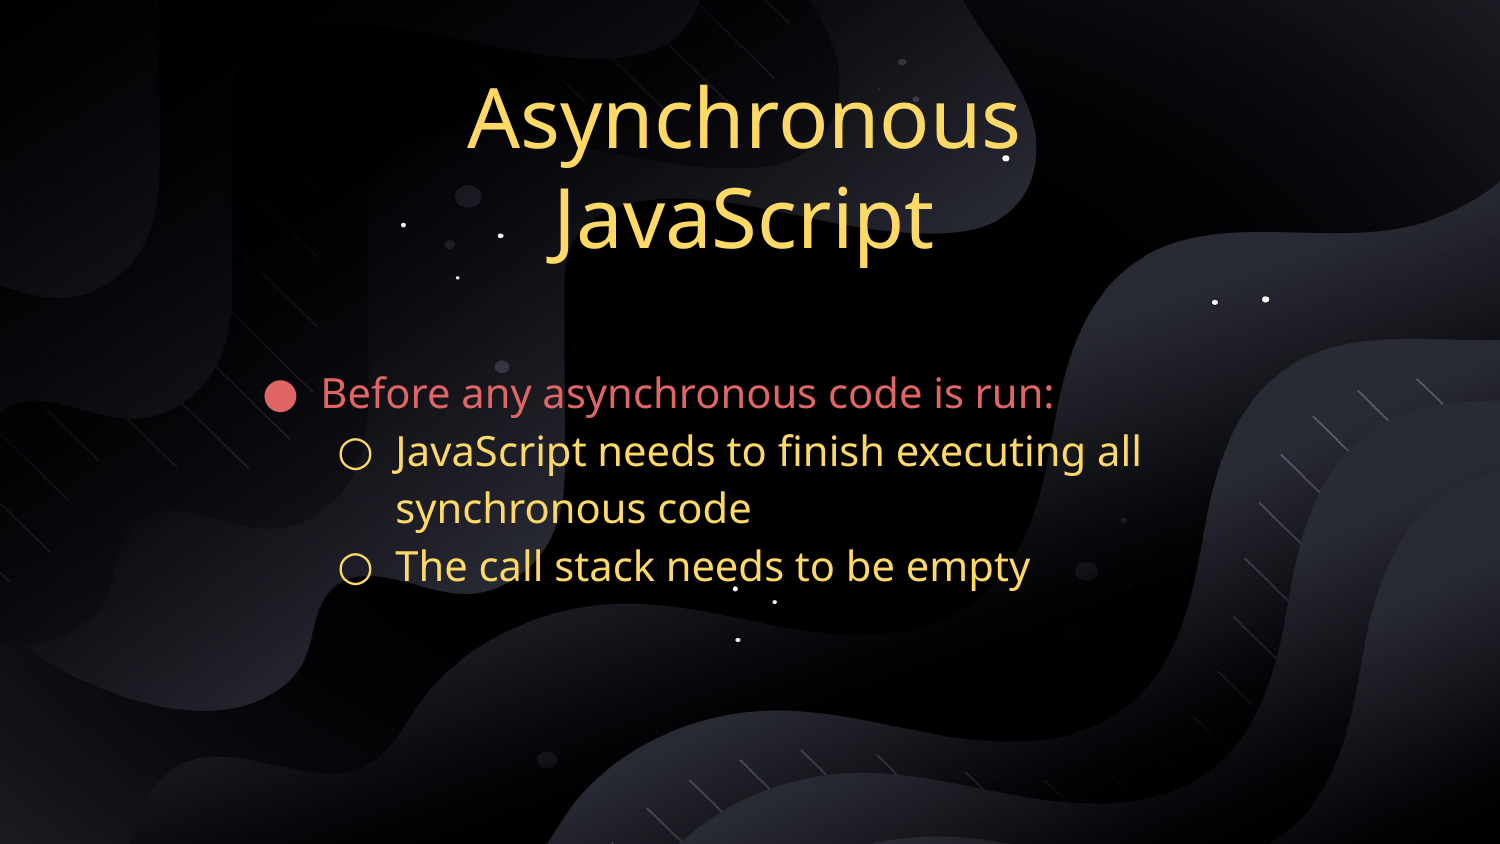

# Asynchronous JavaScript
Before any asynchronous code is run:
JavaScript needs to finish executing all synchronous code
The call stack needs to be empty